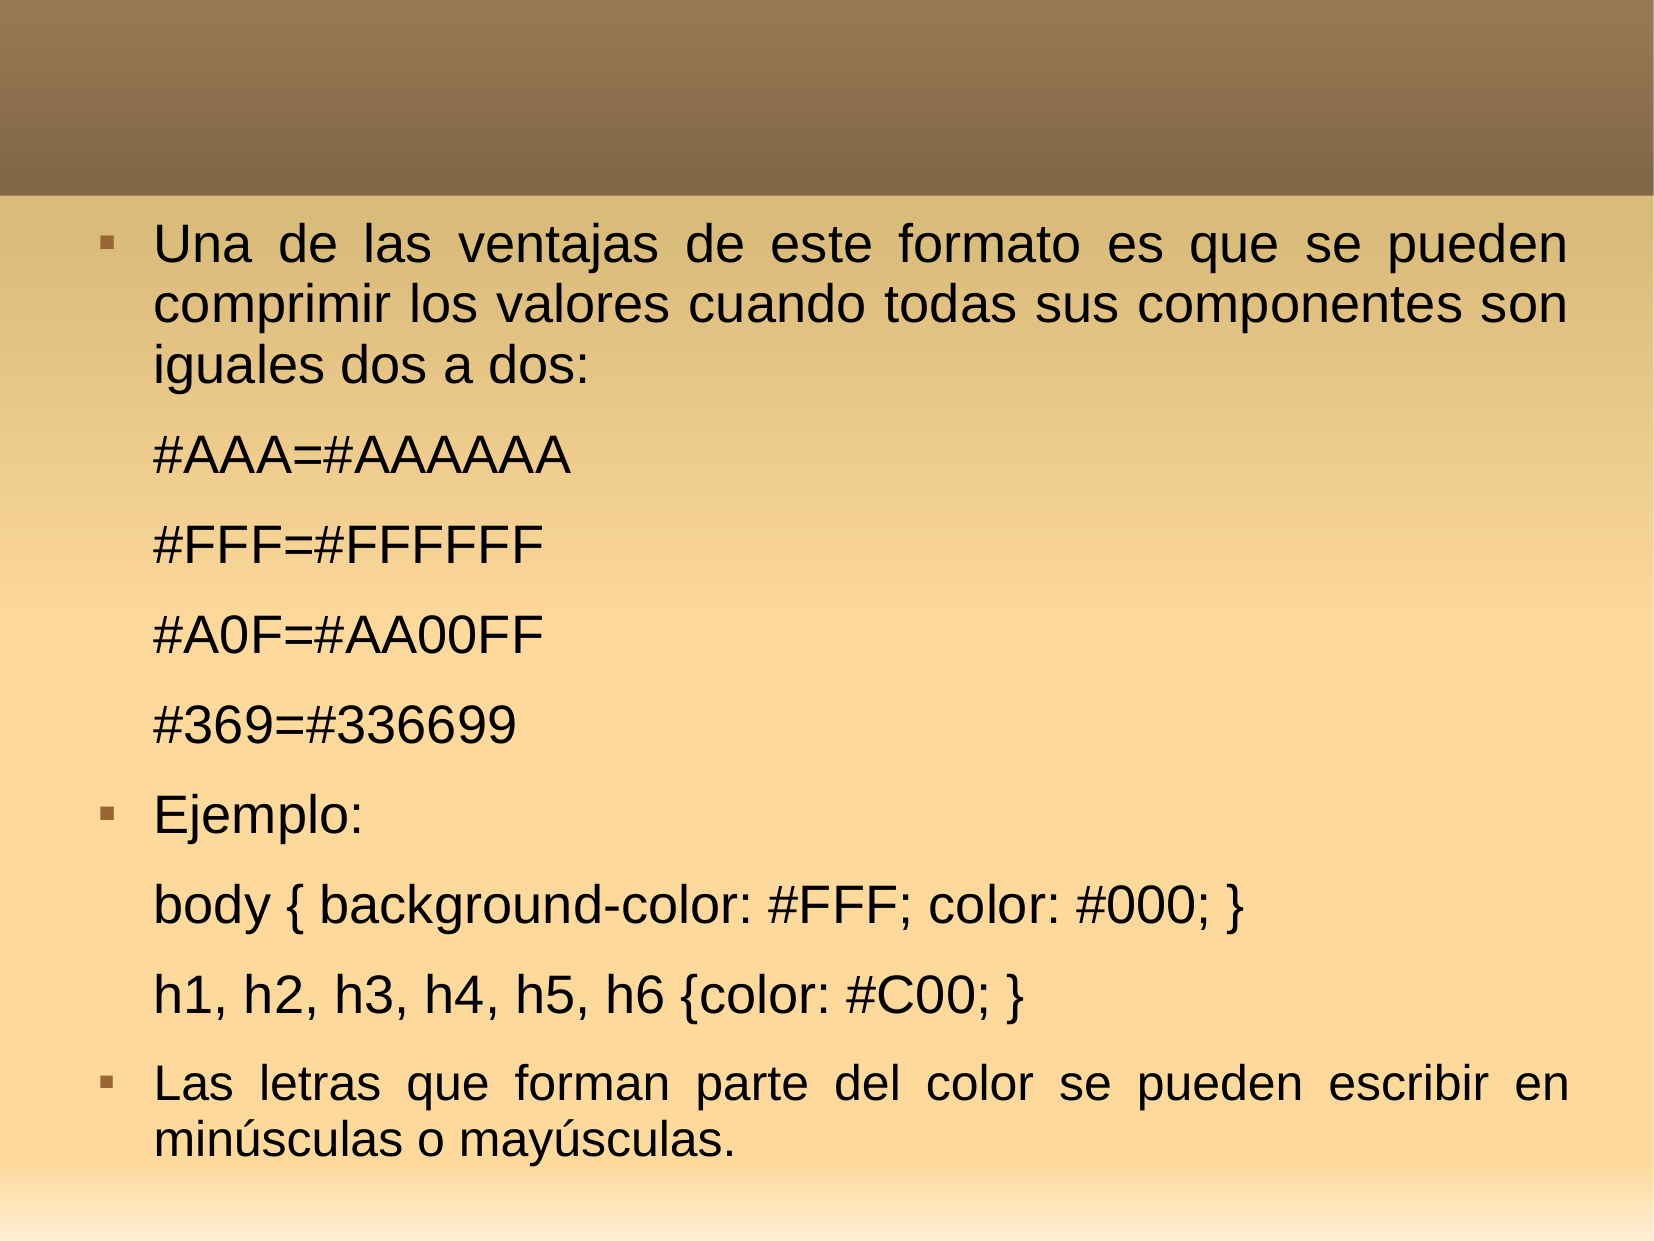

#
Una de las ventajas de este formato es que se pueden comprimir los valores cuando todas sus componentes son iguales dos a dos:
#AAA=#AAAAAA
#FFF=#FFFFFF
#A0F=#AA00FF
#369=#336699
Ejemplo:
body { background-color: #FFF; color: #000; }
h1, h2, h3, h4, h5, h6 {color: #C00; }
Las letras que forman parte del color se pueden escribir en minúsculas o mayúsculas.